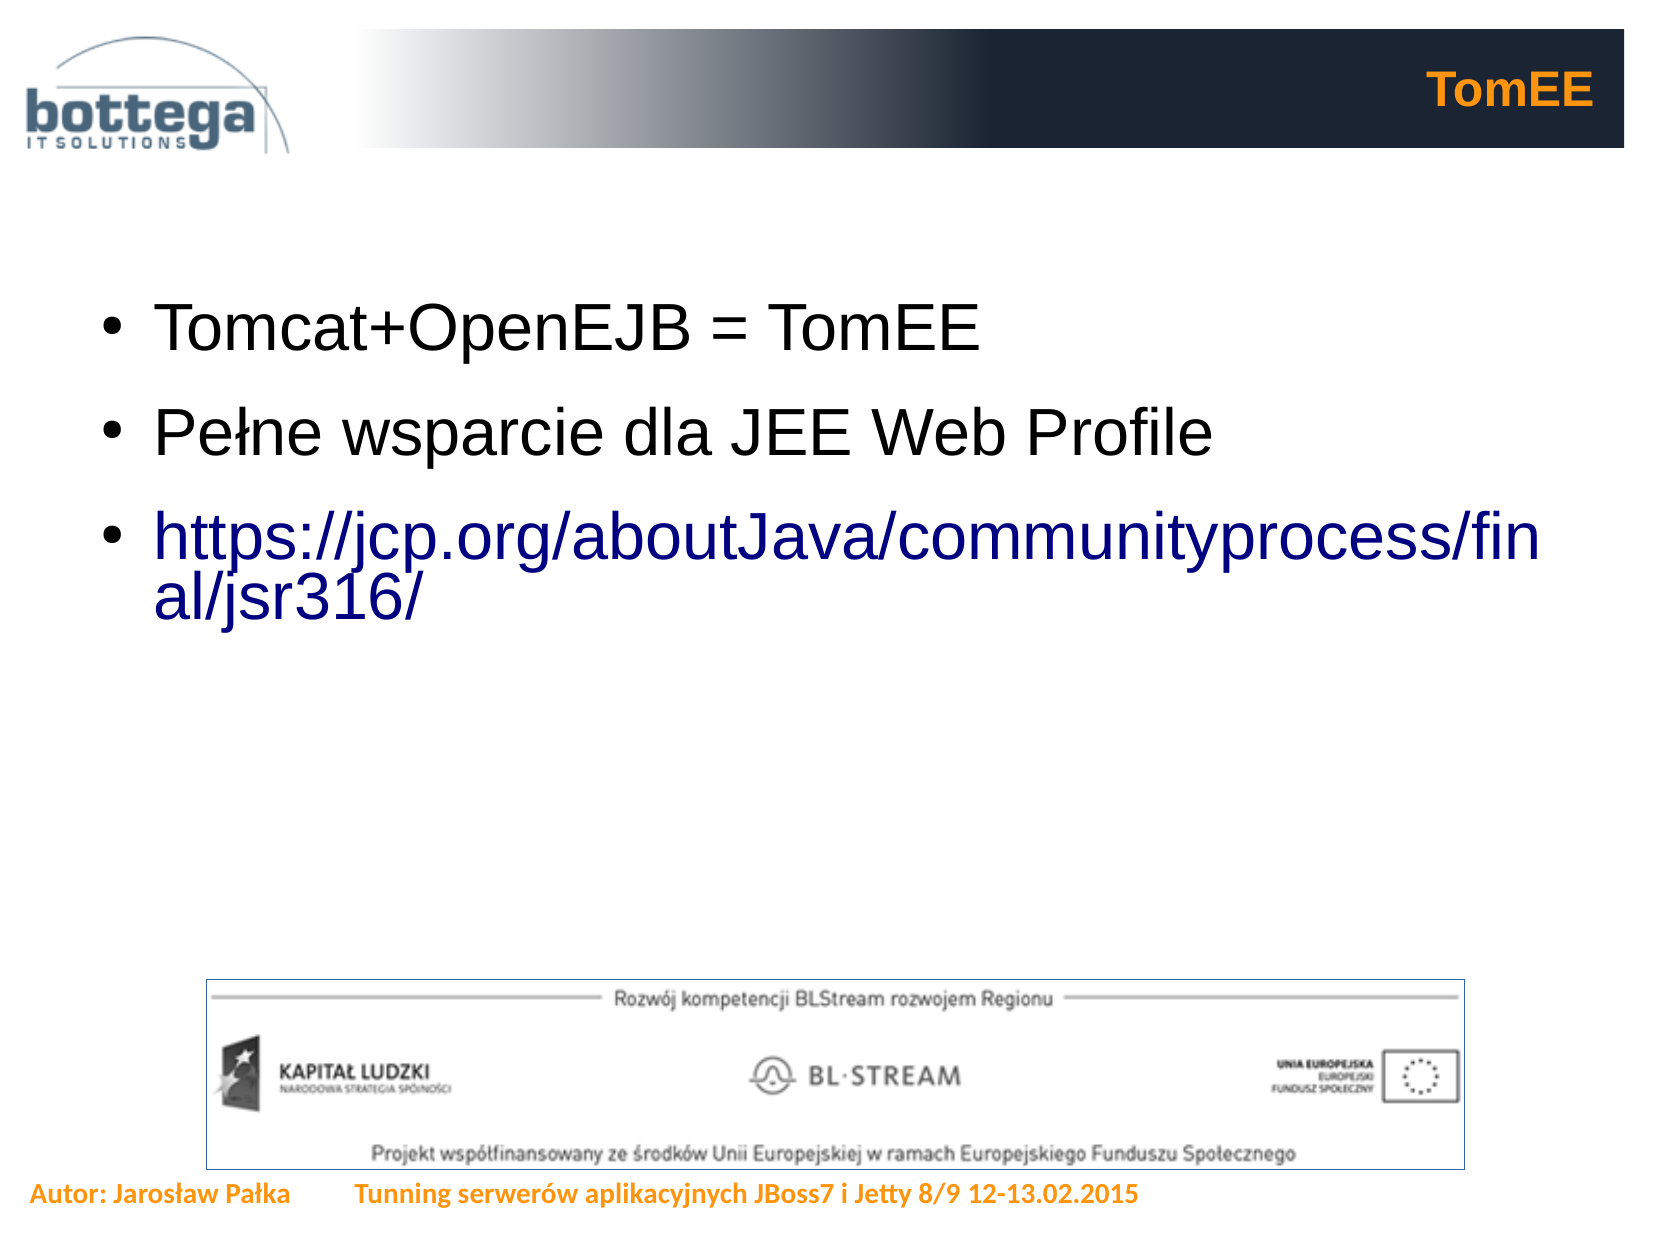

# TomEE
Tomcat+OpenEJB = TomEE
Pełne wsparcie dla JEE Web Profile
https://jcp.org/aboutJava/communityprocess/final/jsr316/